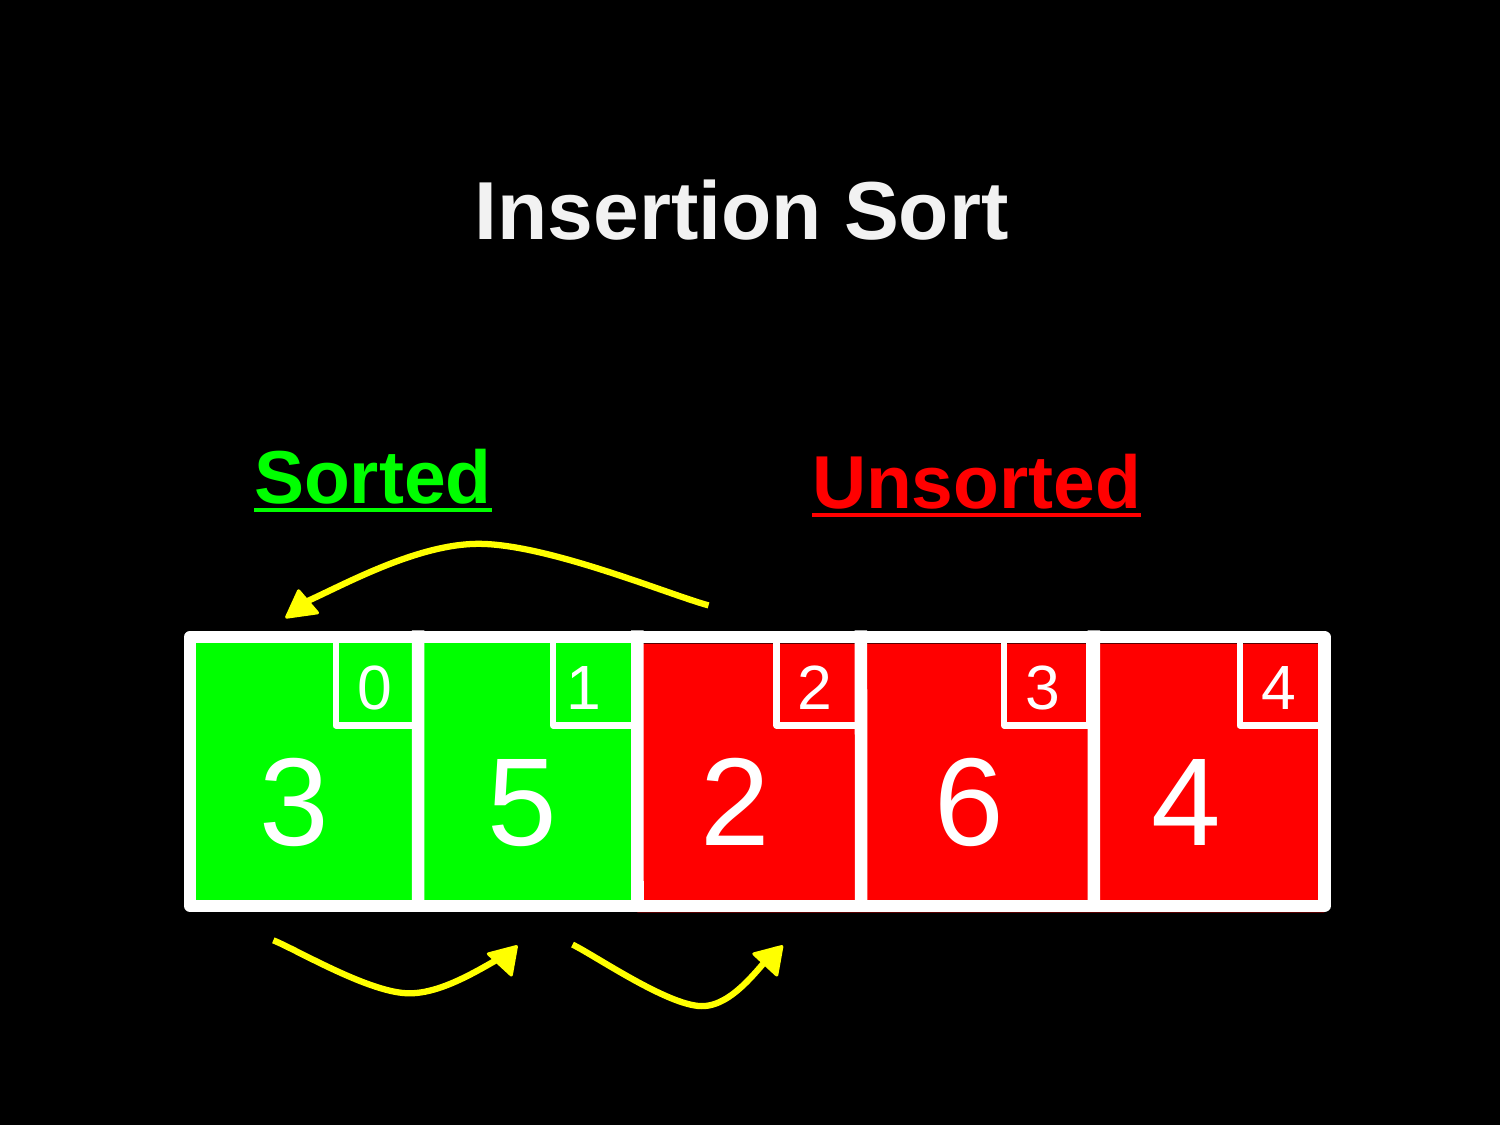

Insertion Sort
Unsorted
Sorted
0
1
2
3
4
3
5
2
6
4